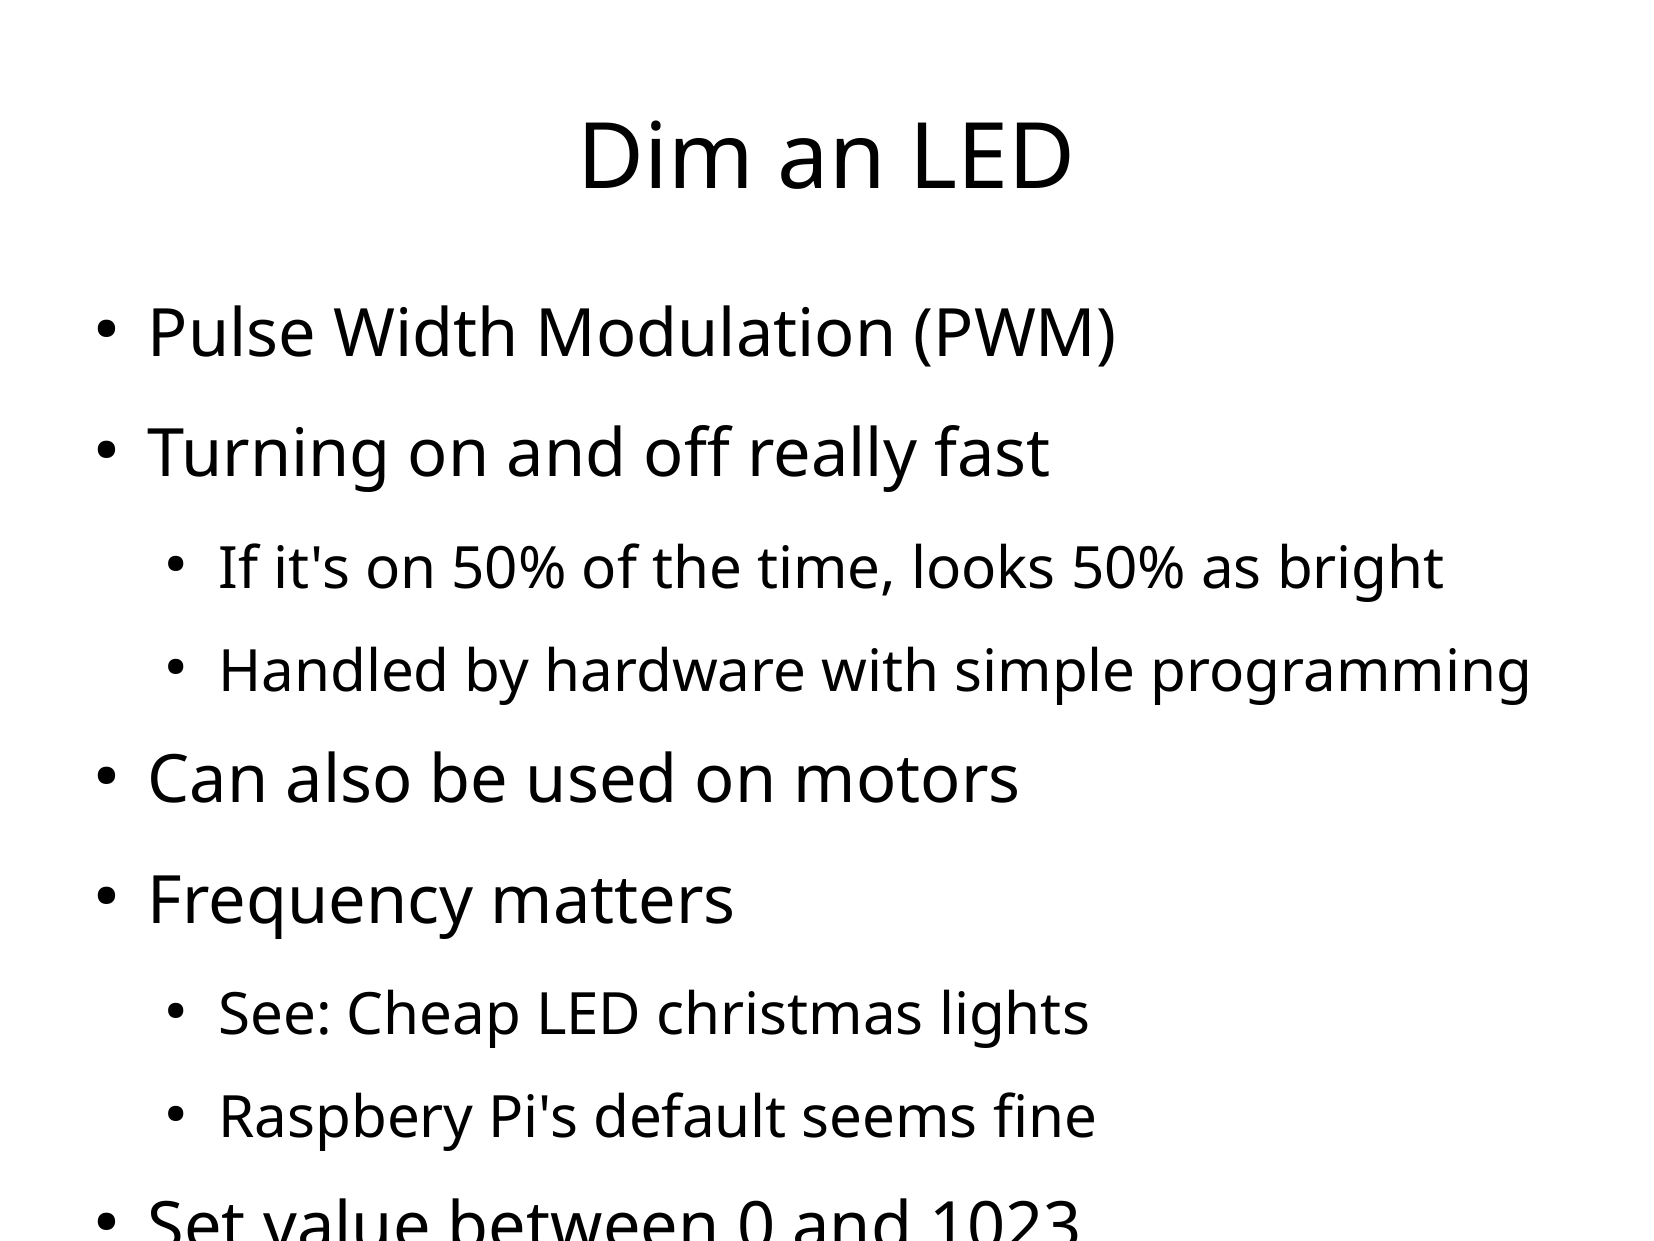

# Dim an LED
Pulse Width Modulation (PWM)
Turning on and off really fast
If it's on 50% of the time, looks 50% as bright
Handled by hardware with simple programming
Can also be used on motors
Frequency matters
See: Cheap LED christmas lights
Raspbery Pi's default seems fine
Set value between 0 and 1023